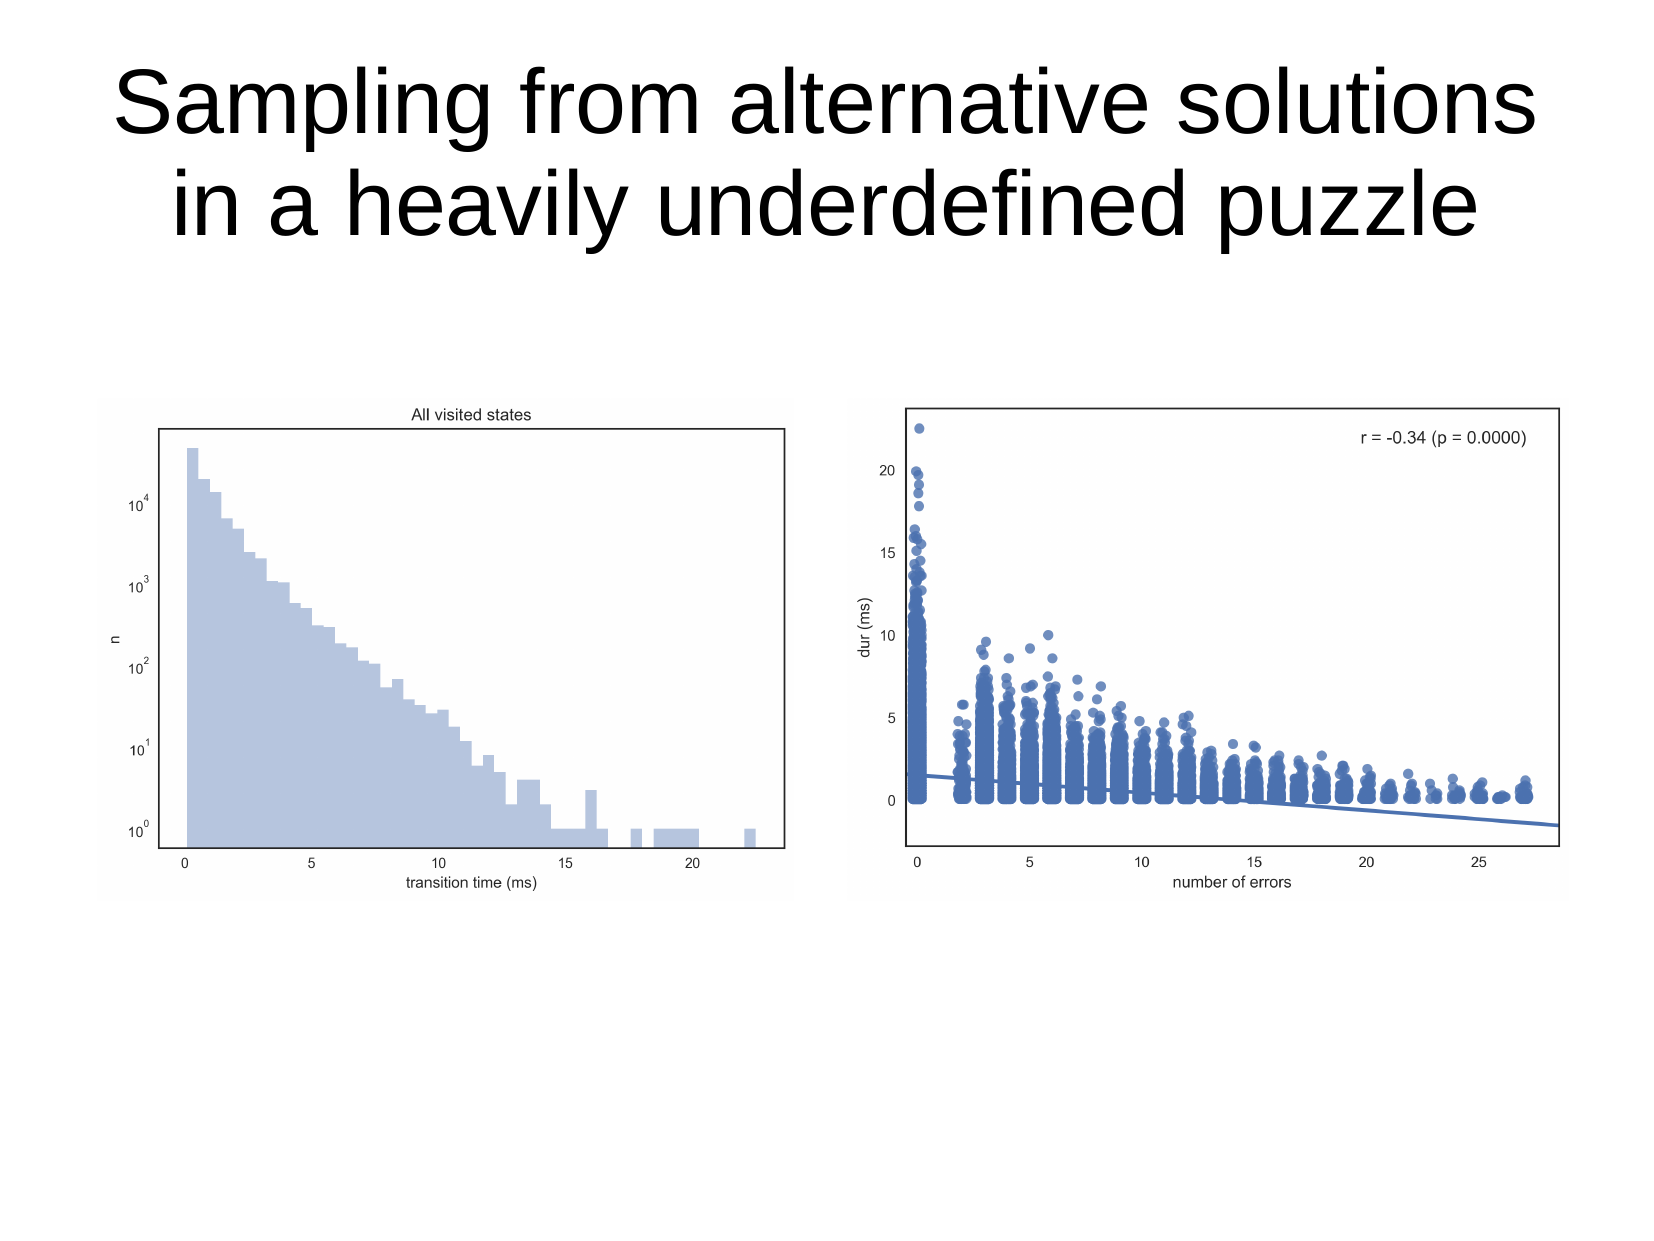

# Sampling from alternative solutions in a heavily underdefined puzzle